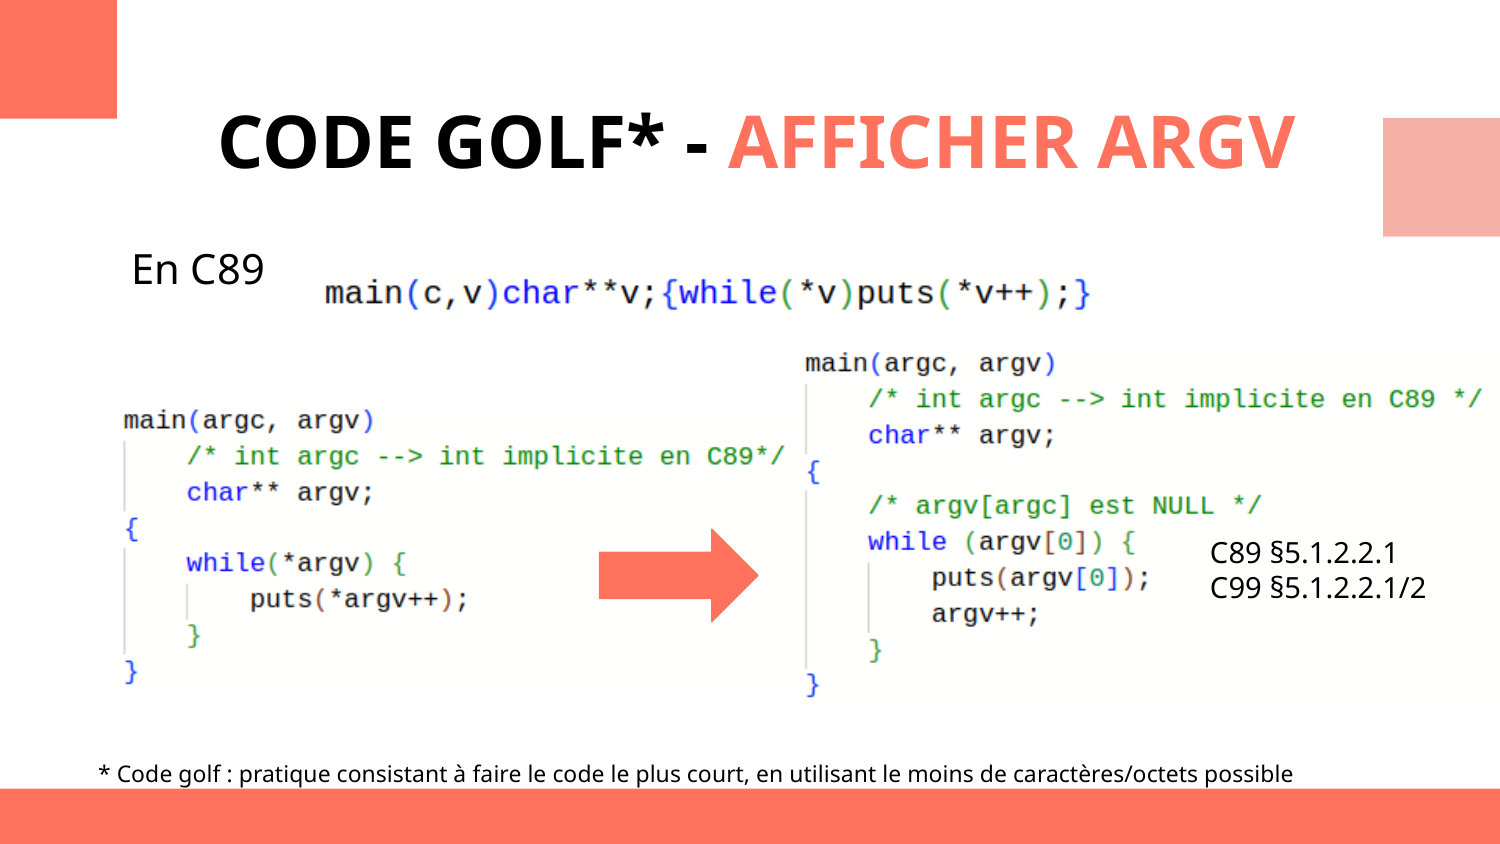

# CODE GOLF* - AFFICHER ARGV
En C89
C89 §5.1.2.2.1
C99 §5.1.2.2.1/2
* Code golf : pratique consistant à faire le code le plus court, en utilisant le moins de caractères/octets possible